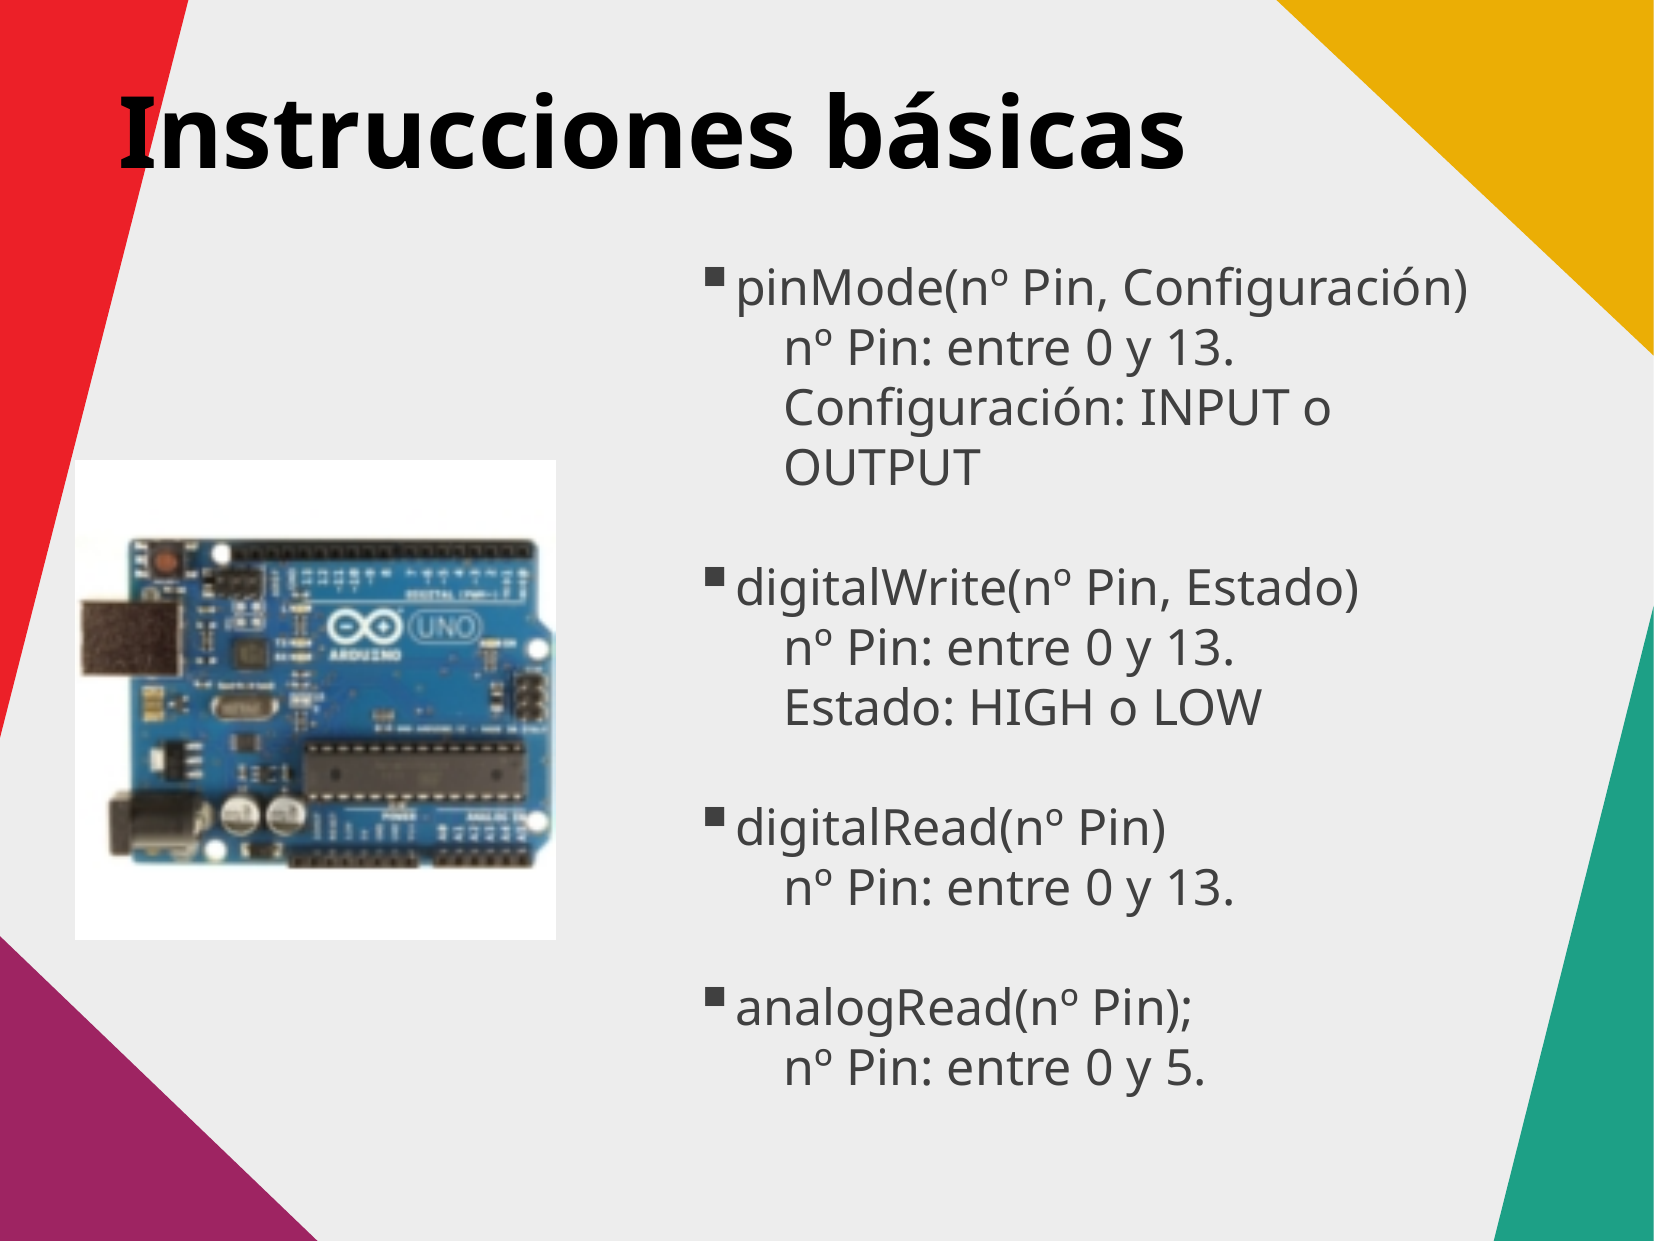

Instrucciones básicas
pinMode(nº Pin, Configuración)
 nº Pin: entre 0 y 13.
 Configuración: INPUT o
 OUTPUT
digitalWrite(nº Pin, Estado)
 nº Pin: entre 0 y 13.
 Estado: HIGH o LOW
digitalRead(nº Pin)
 nº Pin: entre 0 y 13.
analogRead(nº Pin);
 nº Pin: entre 0 y 5.